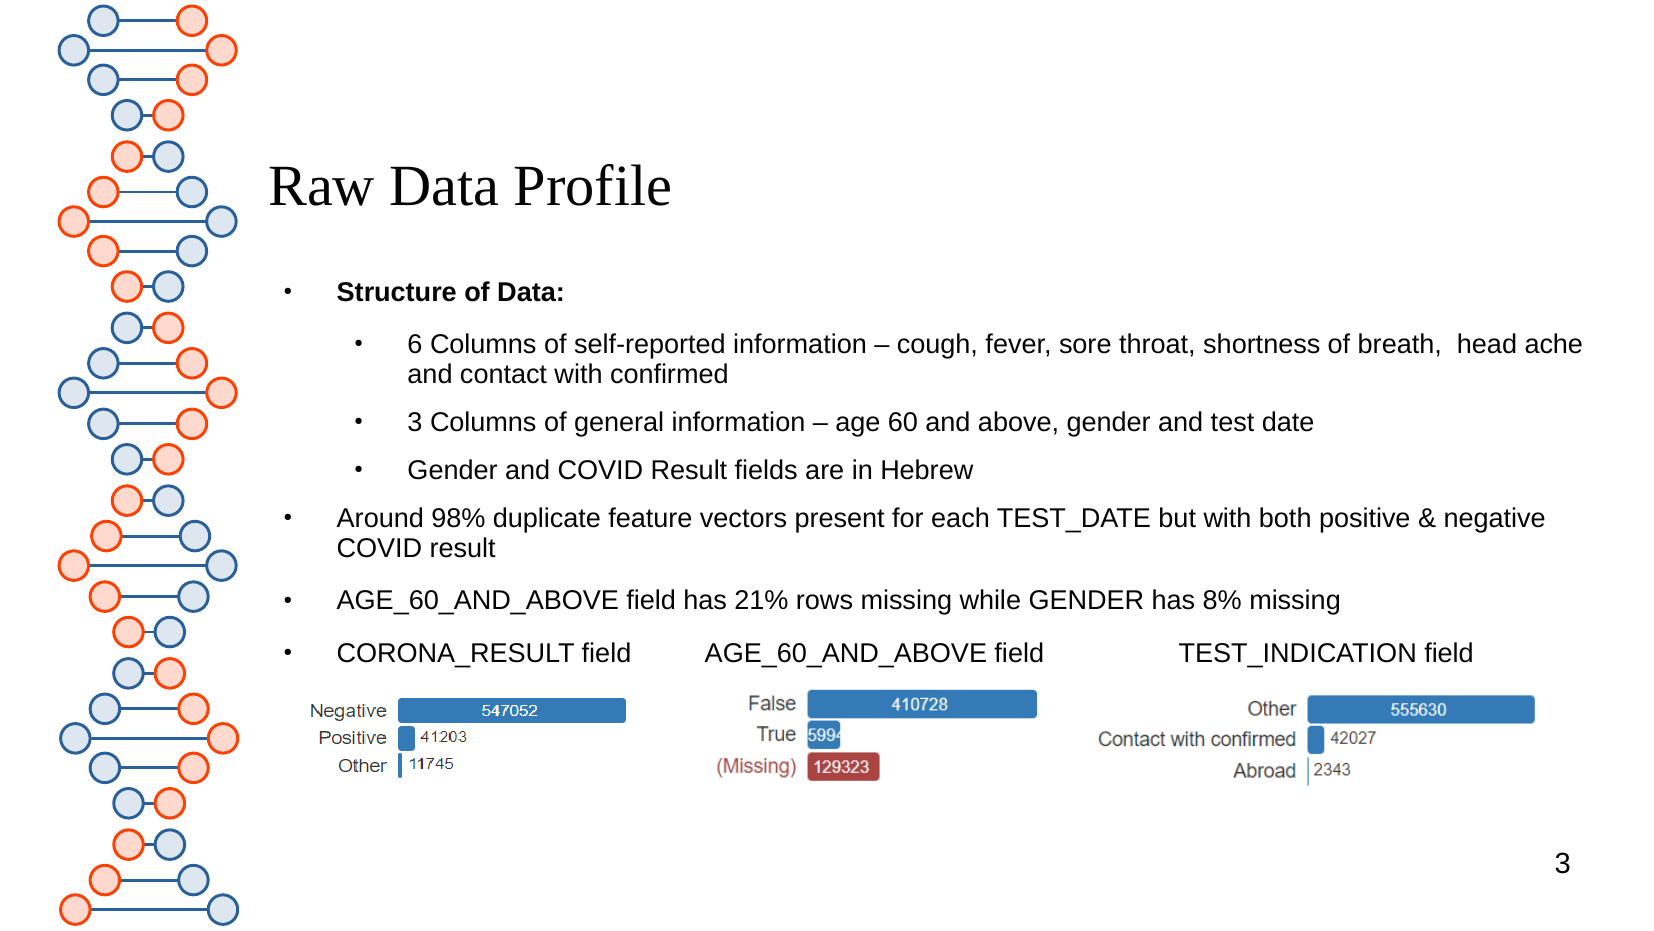

# Raw Data Profile
Structure of Data:
6 Columns of self-reported information – cough, fever, sore throat, shortness of breath, head ache and contact with confirmed
3 Columns of general information – age 60 and above, gender and test date
Gender and COVID Result fields are in Hebrew
Around 98% duplicate feature vectors present for each TEST_DATE but with both positive & negative COVID result
AGE_60_AND_ABOVE field has 21% rows missing while GENDER has 8% missing
CORONA_RESULT field AGE_60_AND_ABOVE field TEST_INDICATION field
3